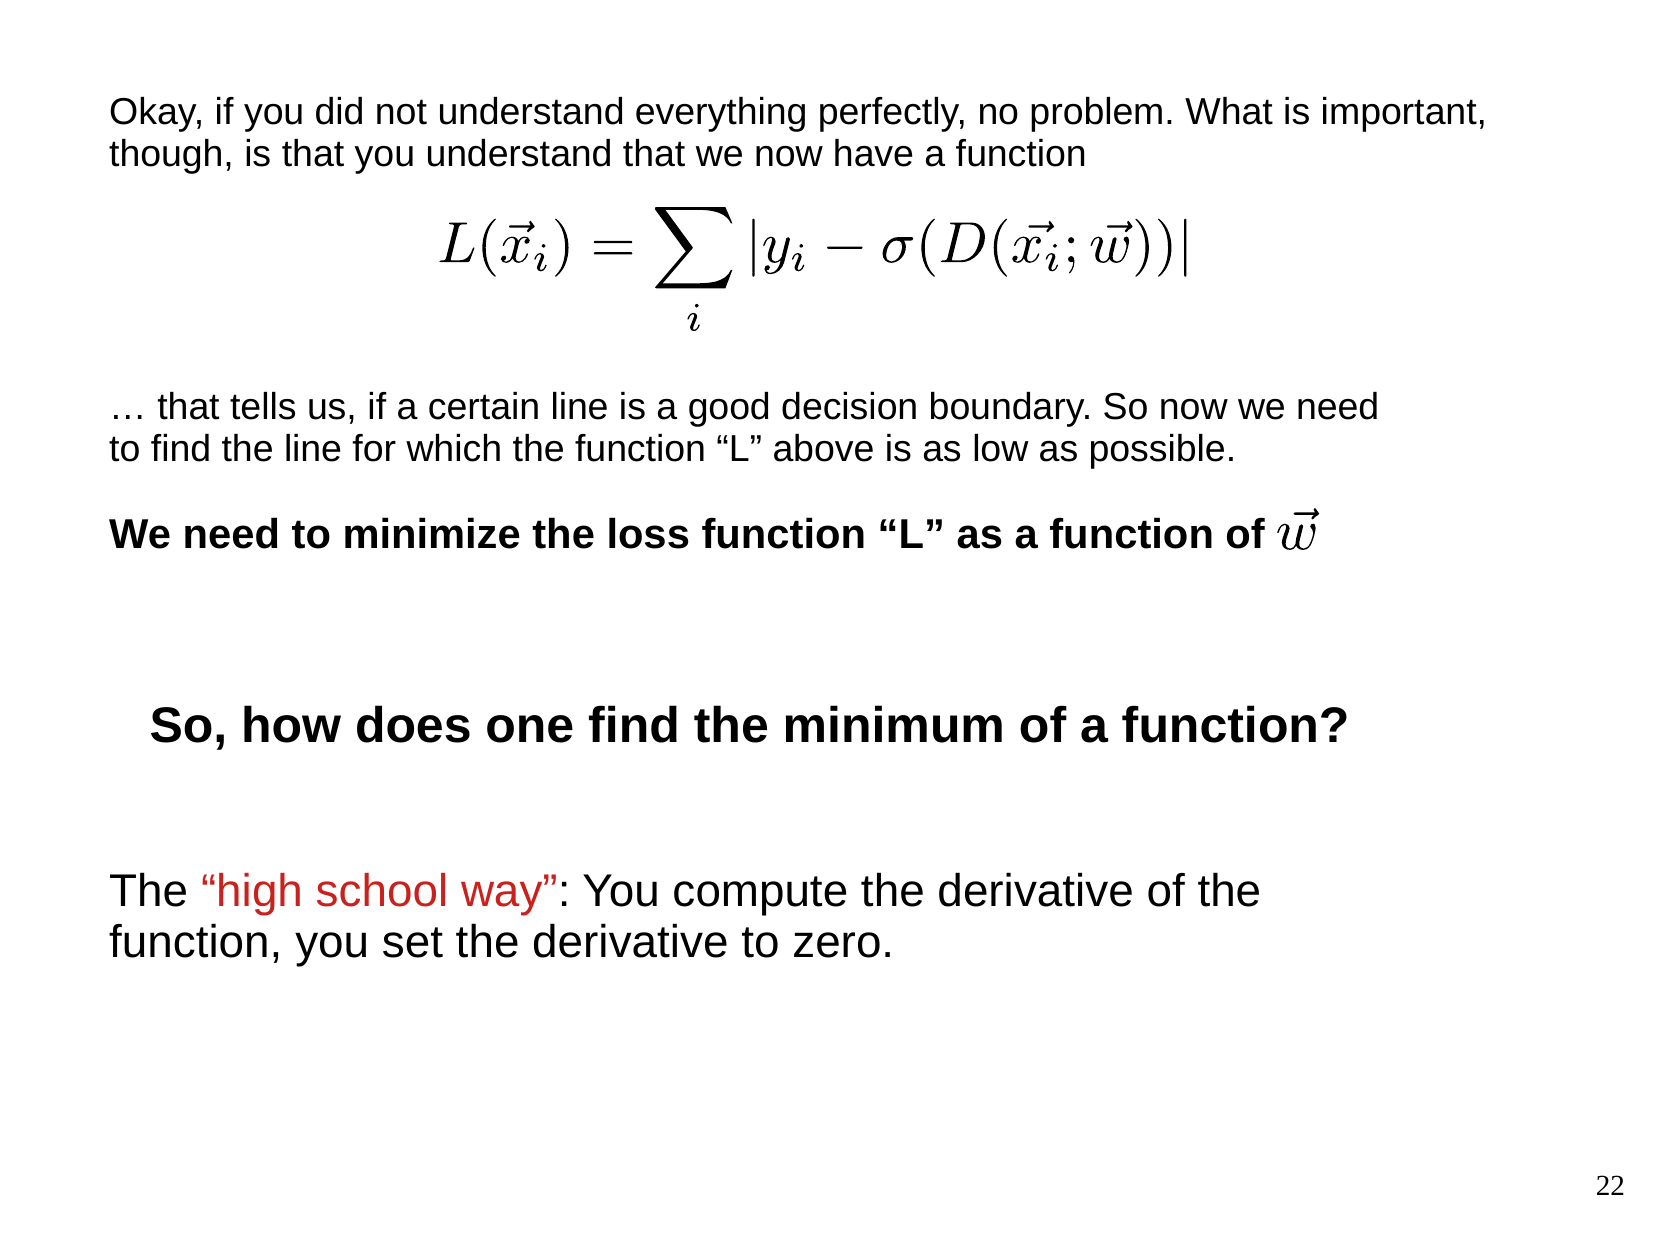

Okay, if you did not understand everything perfectly, no problem. What is important, though, is that you understand that we now have a function
… that tells us, if a certain line is a good decision boundary. So now we need to find the line for which the function “L” above is as low as possible.
We need to minimize the loss function “L” as a function of
So, how does one find the minimum of a function?
The “high school way”: You compute the derivative of the function, you set the derivative to zero.
22